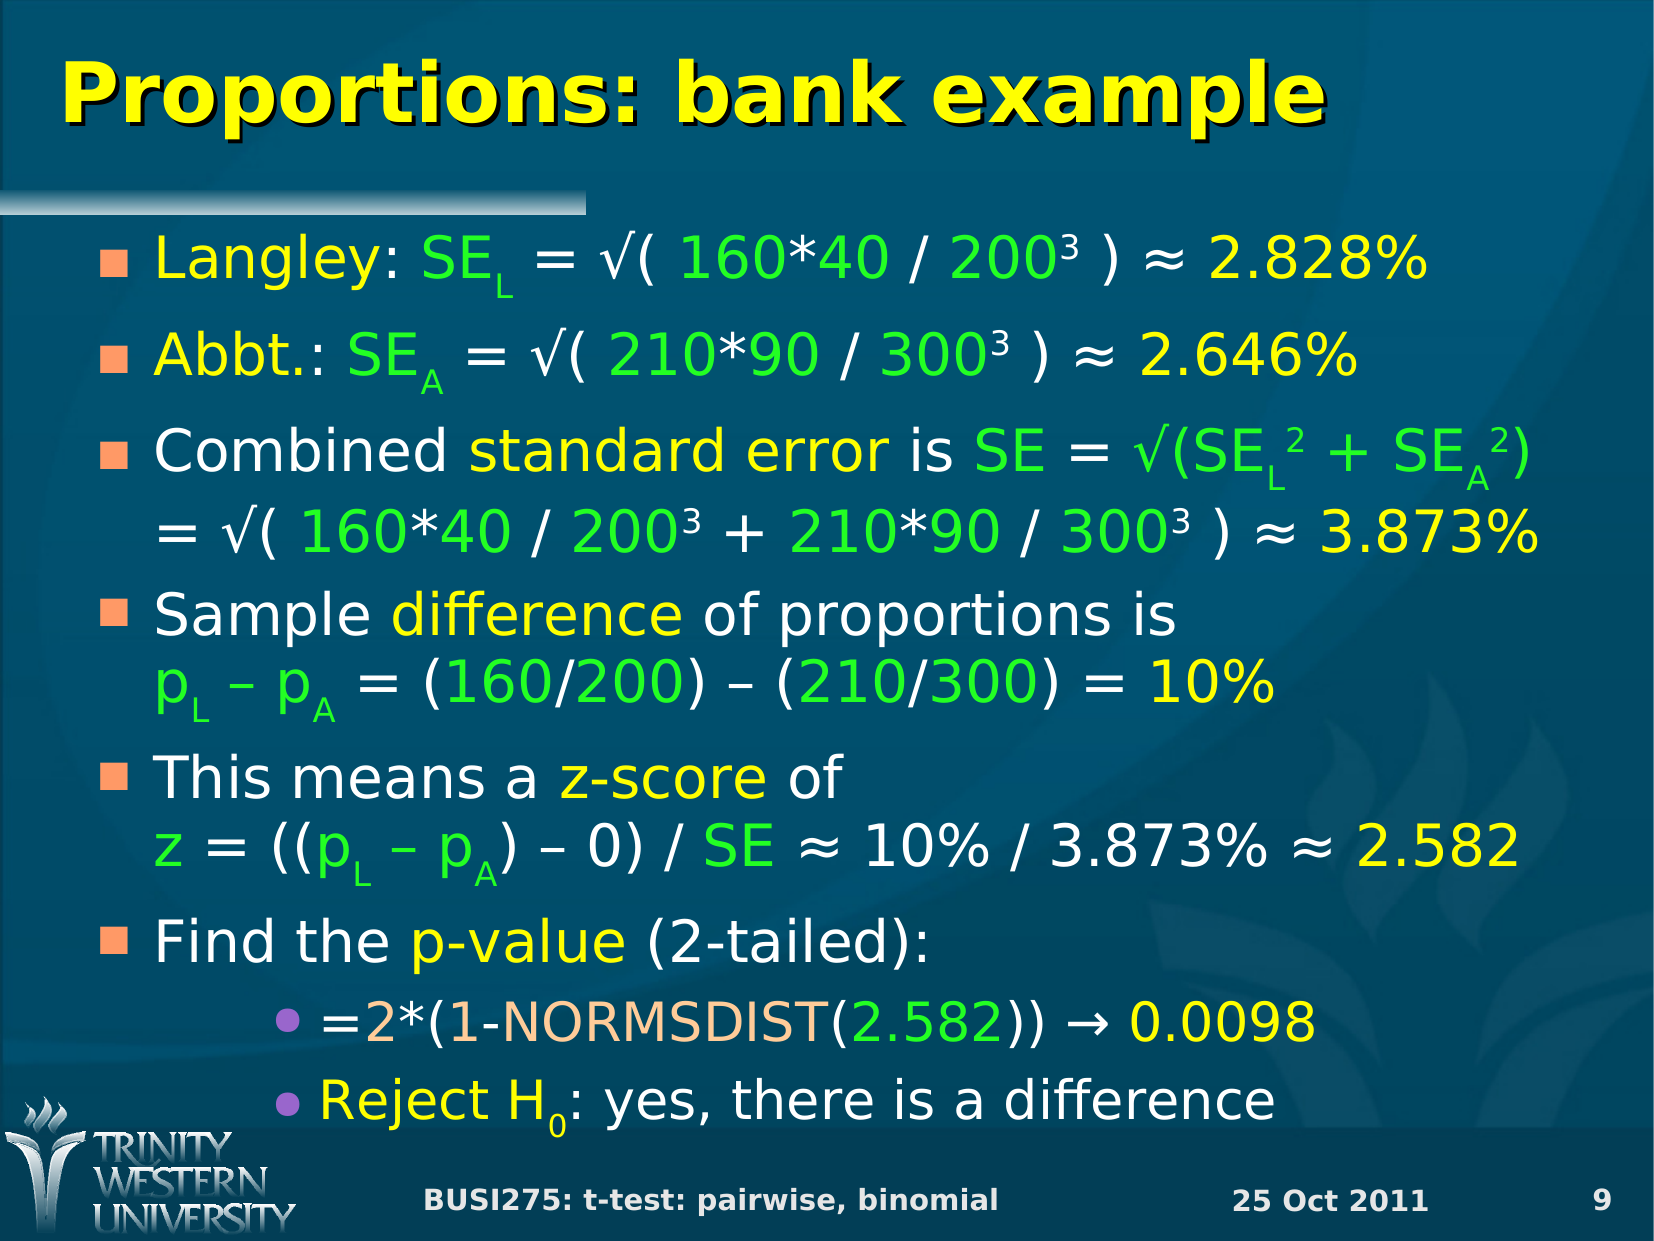

# Proportions: bank example
Langley: SEL = √( 160*40 / 2003 ) ≈ 2.828%
Abbt.: SEA = √( 210*90 / 3003 ) ≈ 2.646%
Combined standard error is SE = √(SEL2 + SEA2)
= √( 160*40 / 2003 + 210*90 / 3003 ) ≈ 3.873%
Sample difference of proportions is
pL – pA = (160/200) – (210/300) = 10%
This means a z-score of
z = ((pL – pA) – 0) / SE ≈ 10% / 3.873% ≈ 2.582
Find the p-value (2-tailed):
=2*(1-NORMSDIST(2.582)) → 0.0098
Reject H0: yes, there is a difference
BUSI275: t-test: pairwise, binomial
25 Oct 2011
9